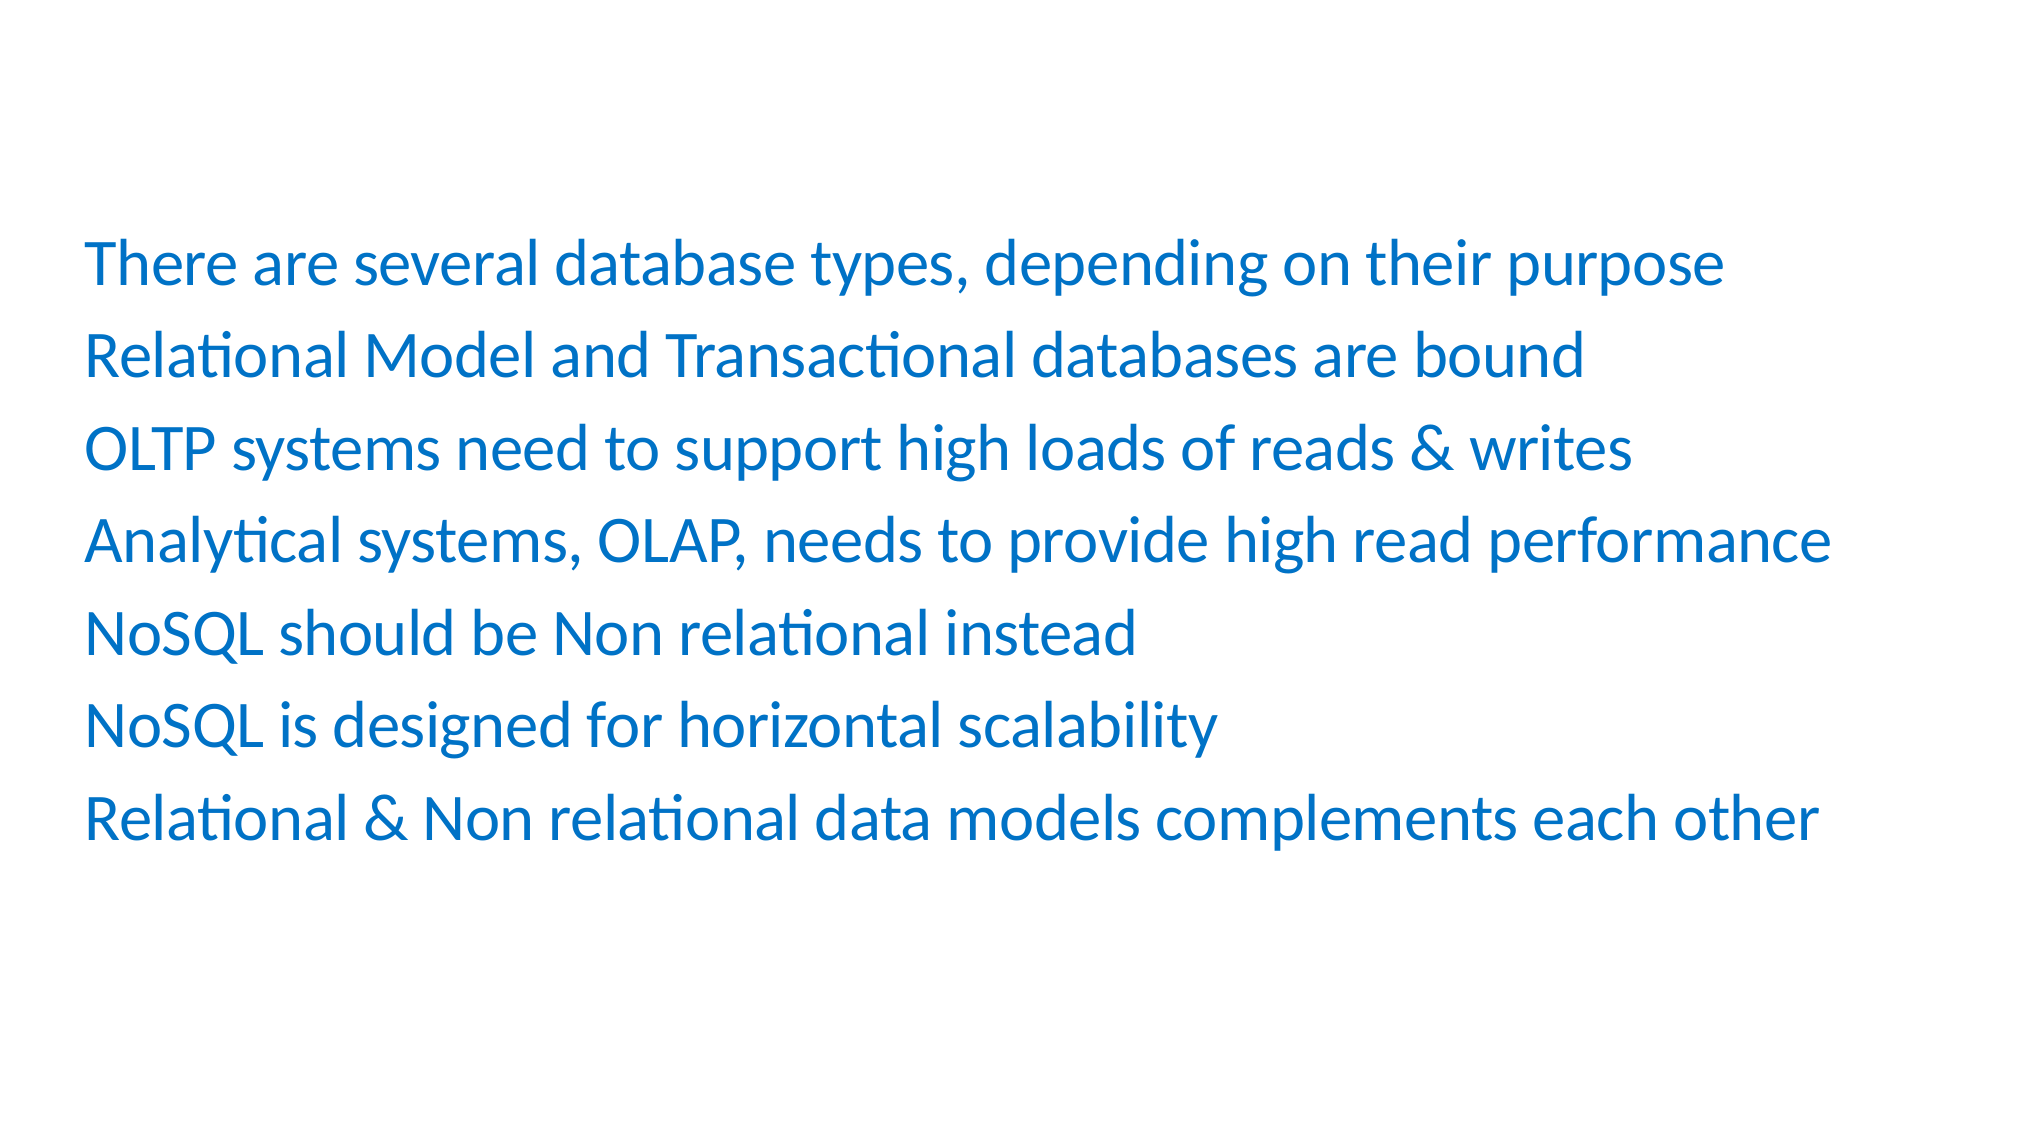

# There are several database types, depending on their purpose
Relational Model and Transactional databases are bound
OLTP systems need to support high loads of reads & writes
Analytical systems, OLAP, needs to provide high read performance
NoSQL should be Non relational instead
NoSQL is designed for horizontal scalability
Relational & Non relational data models complements each other